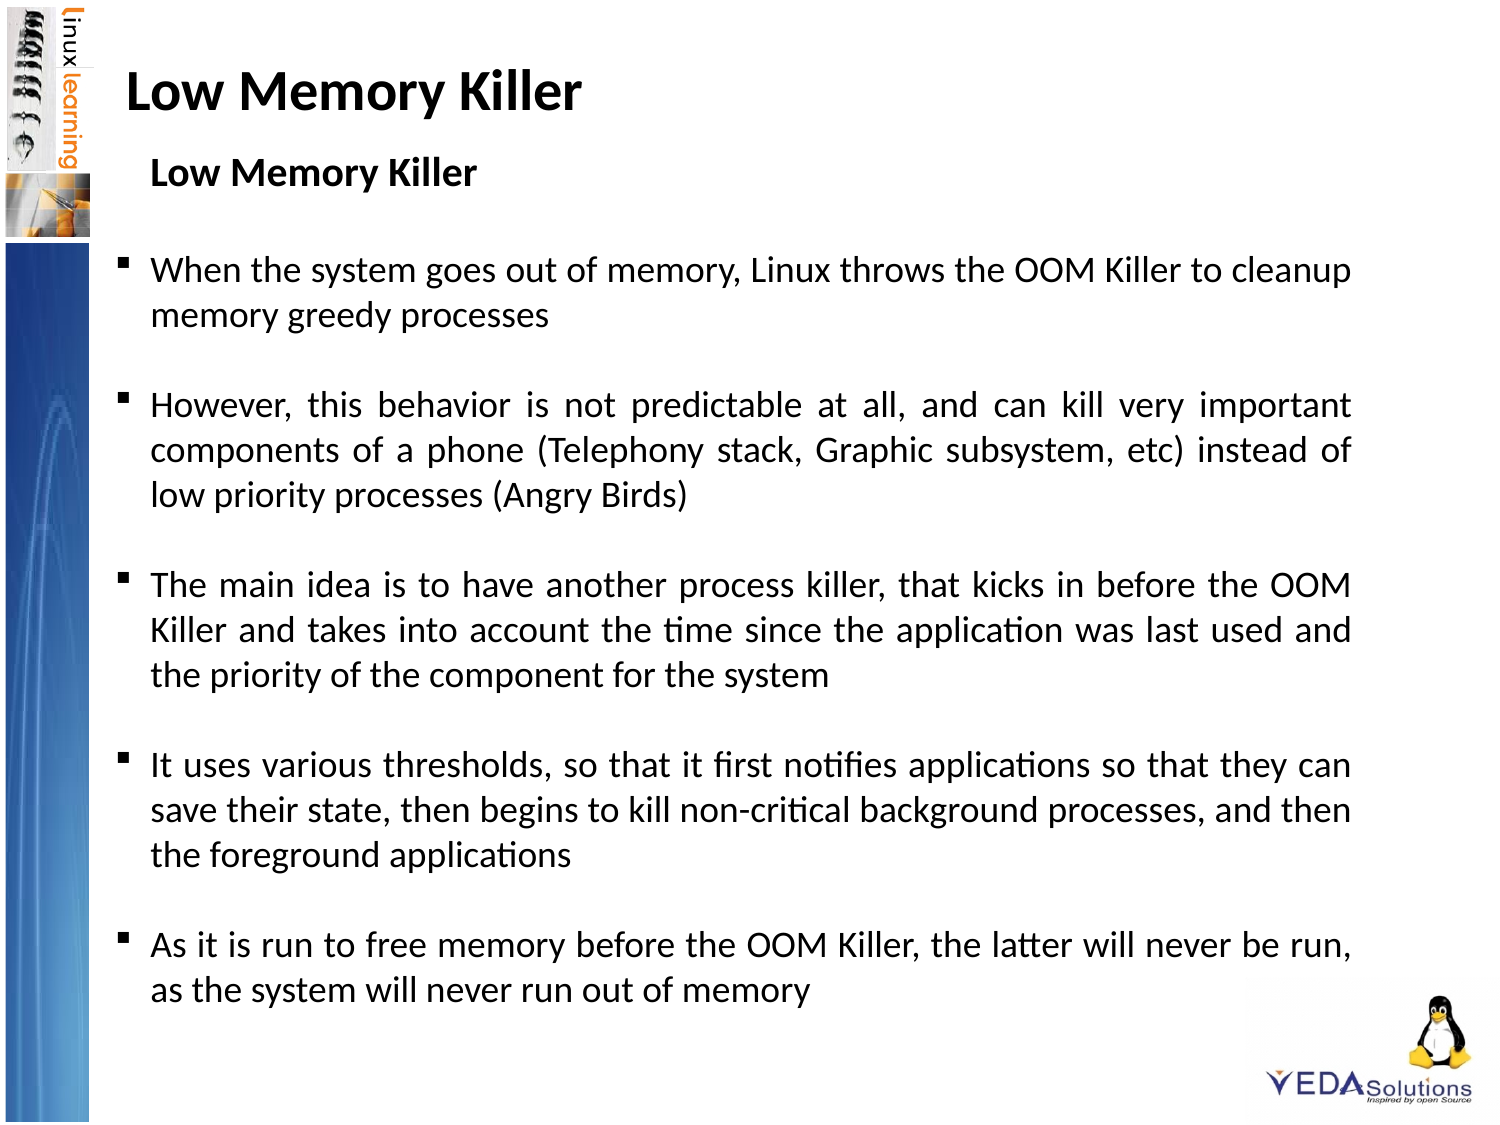

Low Memory Killer
Low Memory Killer
When the system goes out of memory, Linux throws the OOM Killer to cleanup memory greedy processes
However, this behavior is not predictable at all, and can kill very important components of a phone (Telephony stack, Graphic subsystem, etc) instead of low priority processes (Angry Birds)
The main idea is to have another process killer, that kicks in before the OOM Killer and takes into account the time since the application was last used and the priority of the component for the system
It uses various thresholds, so that it first notifies applications so that they can save their state, then begins to kill non-critical background processes, and then the foreground applications
As it is run to free memory before the OOM Killer, the latter will never be run, as the system will never run out of memory